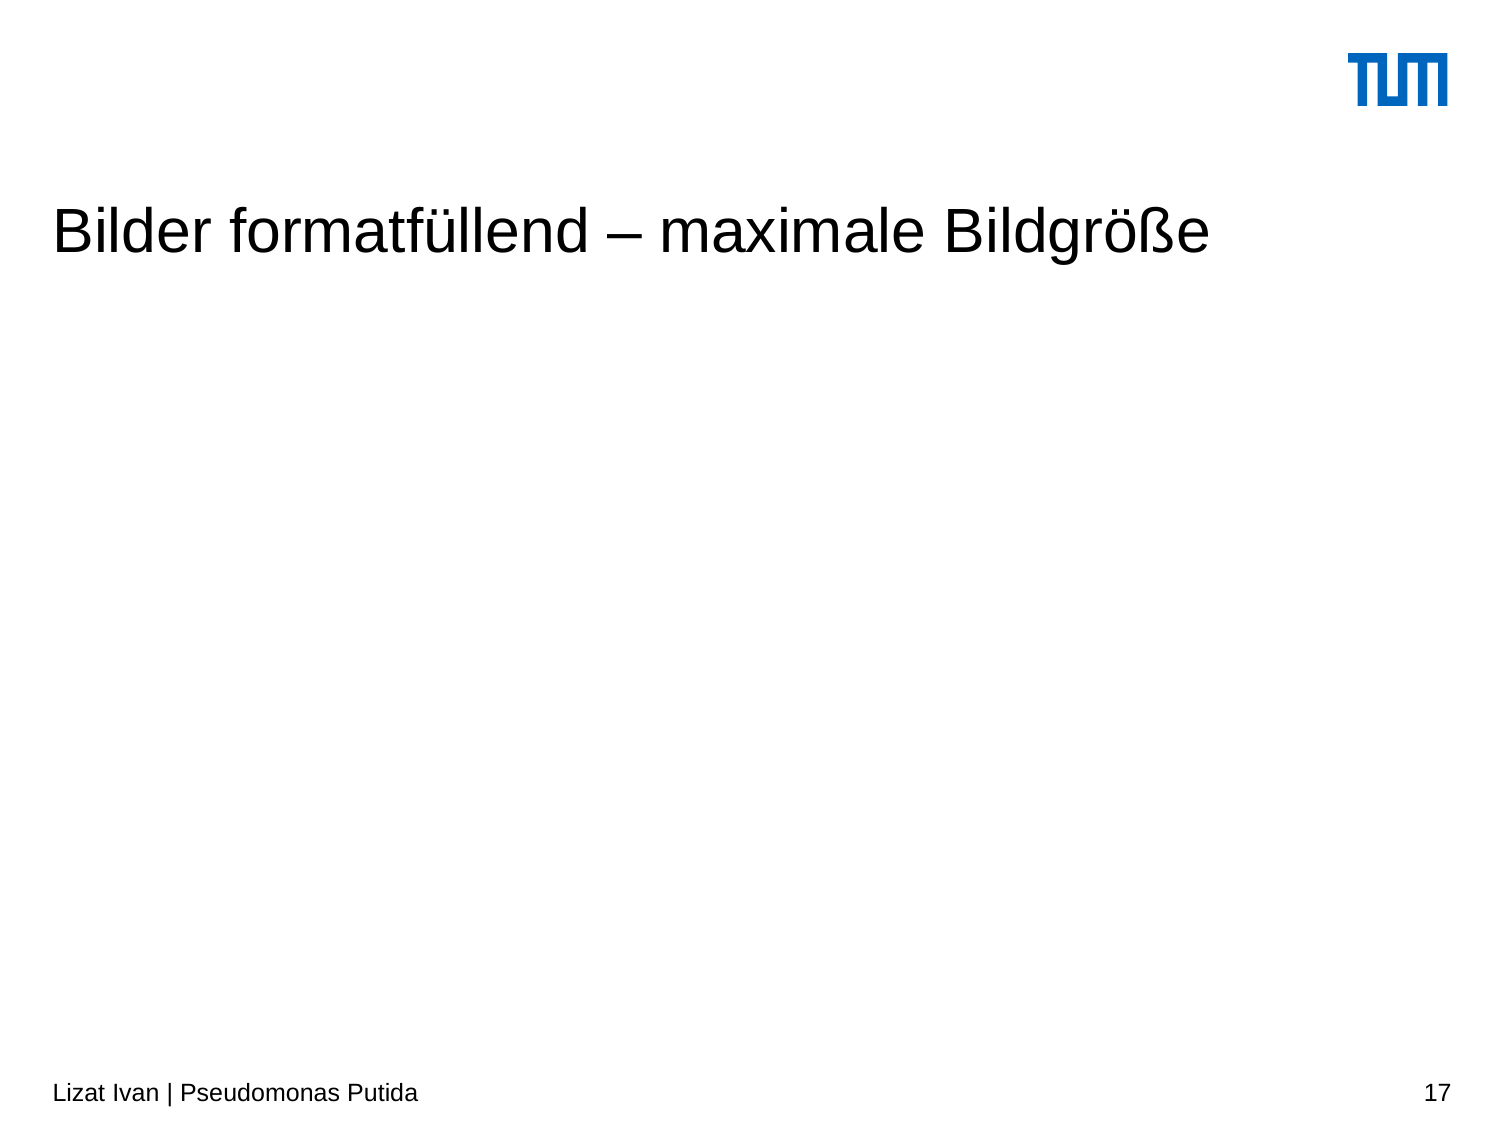

# Bilder formatfüllend – maximale Bildgröße
Lizat Ivan | Pseudomonas Putida
17